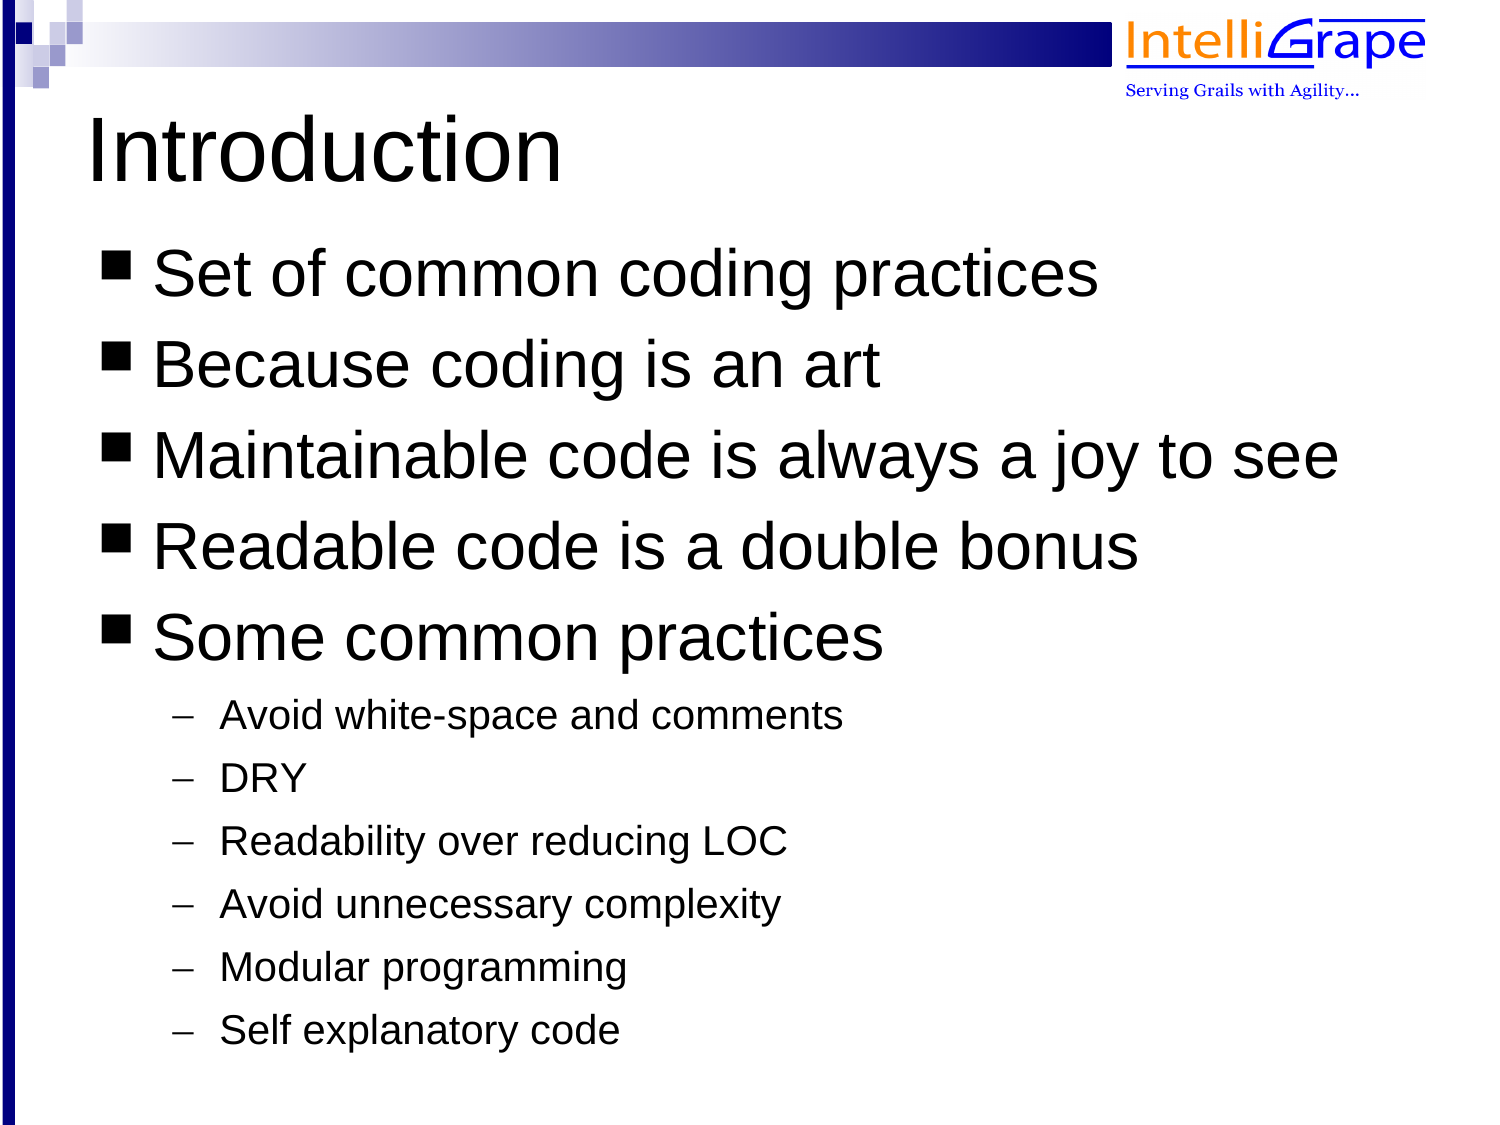

Introduction
Set of common coding practices
Because coding is an art
Maintainable code is always a joy to see
Readable code is a double bonus
Some common practices
Avoid white-space and comments
DRY
Readability over reducing LOC
Avoid unnecessary complexity
Modular programming
Self explanatory code